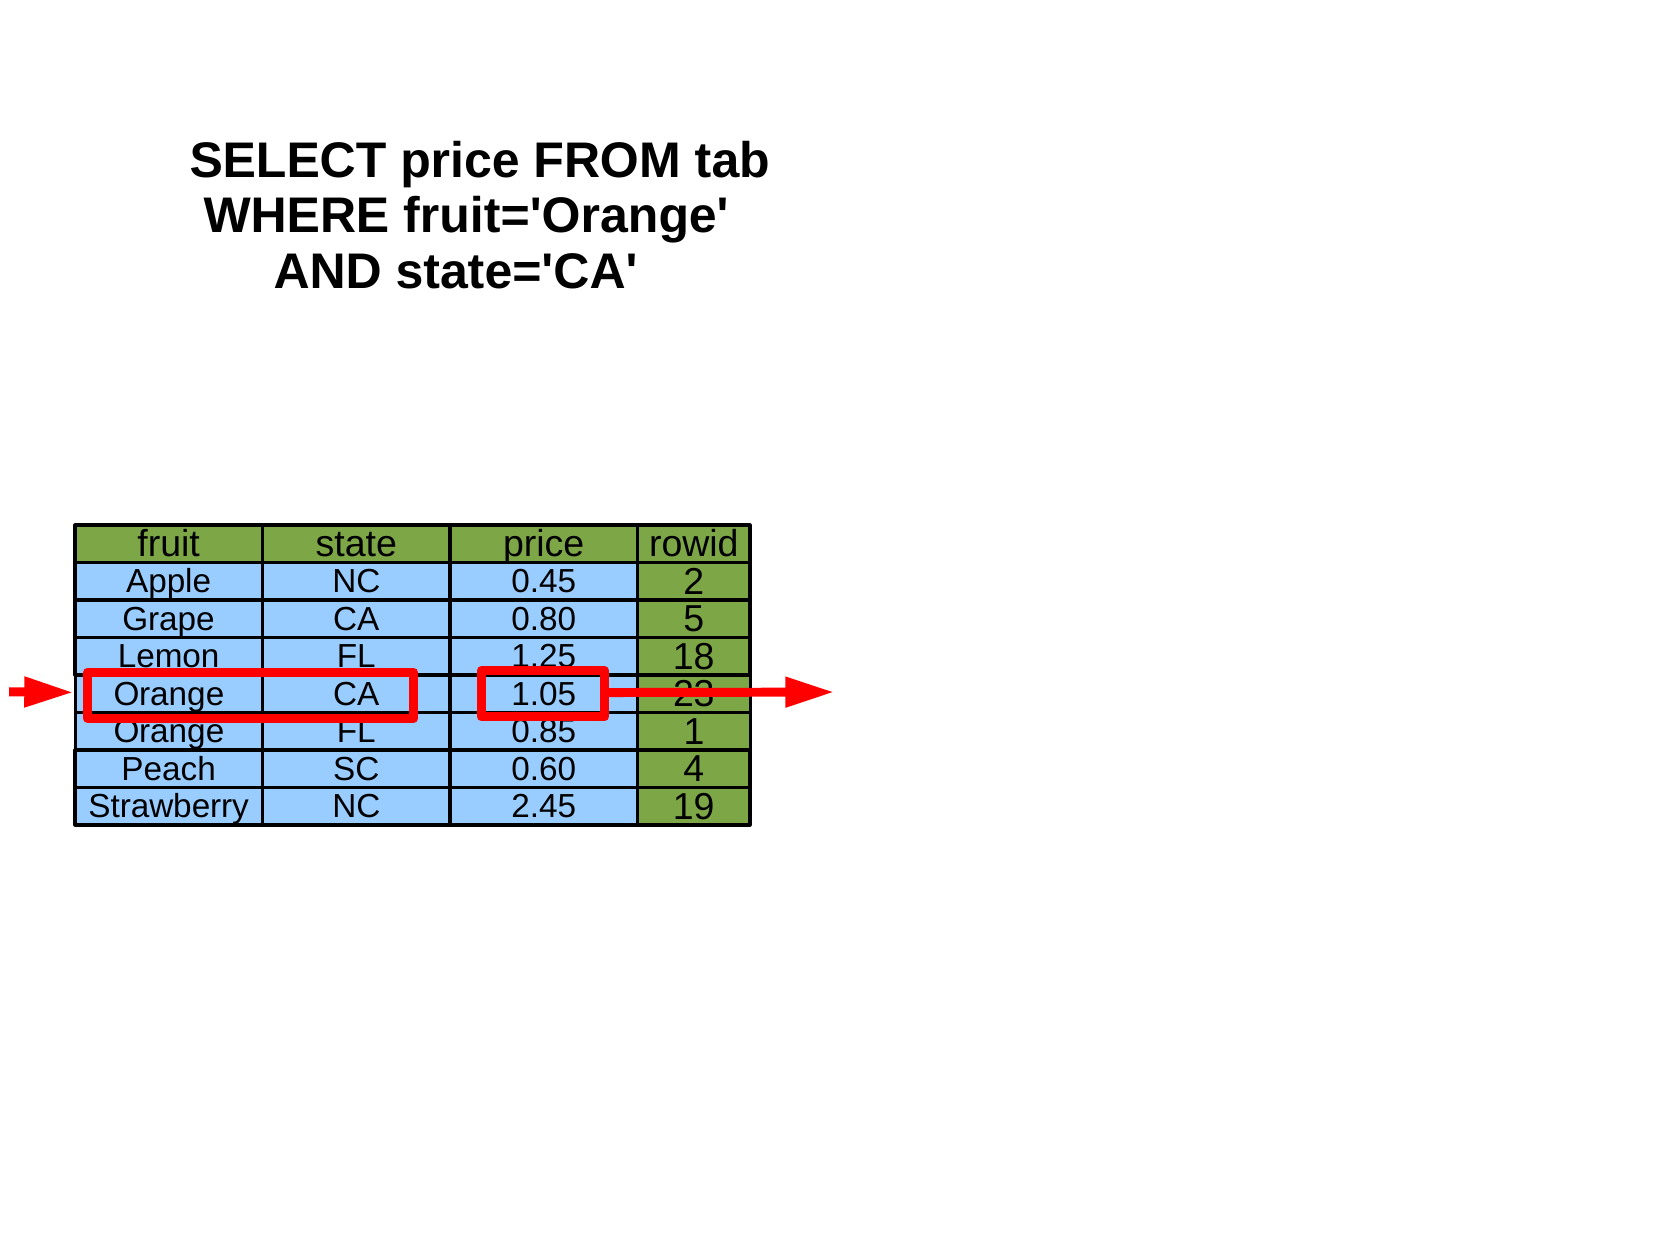

SELECT price FROM tab
 WHERE fruit='Orange'
 AND state='CA'
fruit
state
price
rowid
Apple
NC
0.45
2
Grape
CA
0.80
5
Lemon
FL
1.25
18
Orange
CA
1.05
23
Orange
FL
0.85
1
Peach
SC
0.60
4
Strawberry
NC
2.45
19